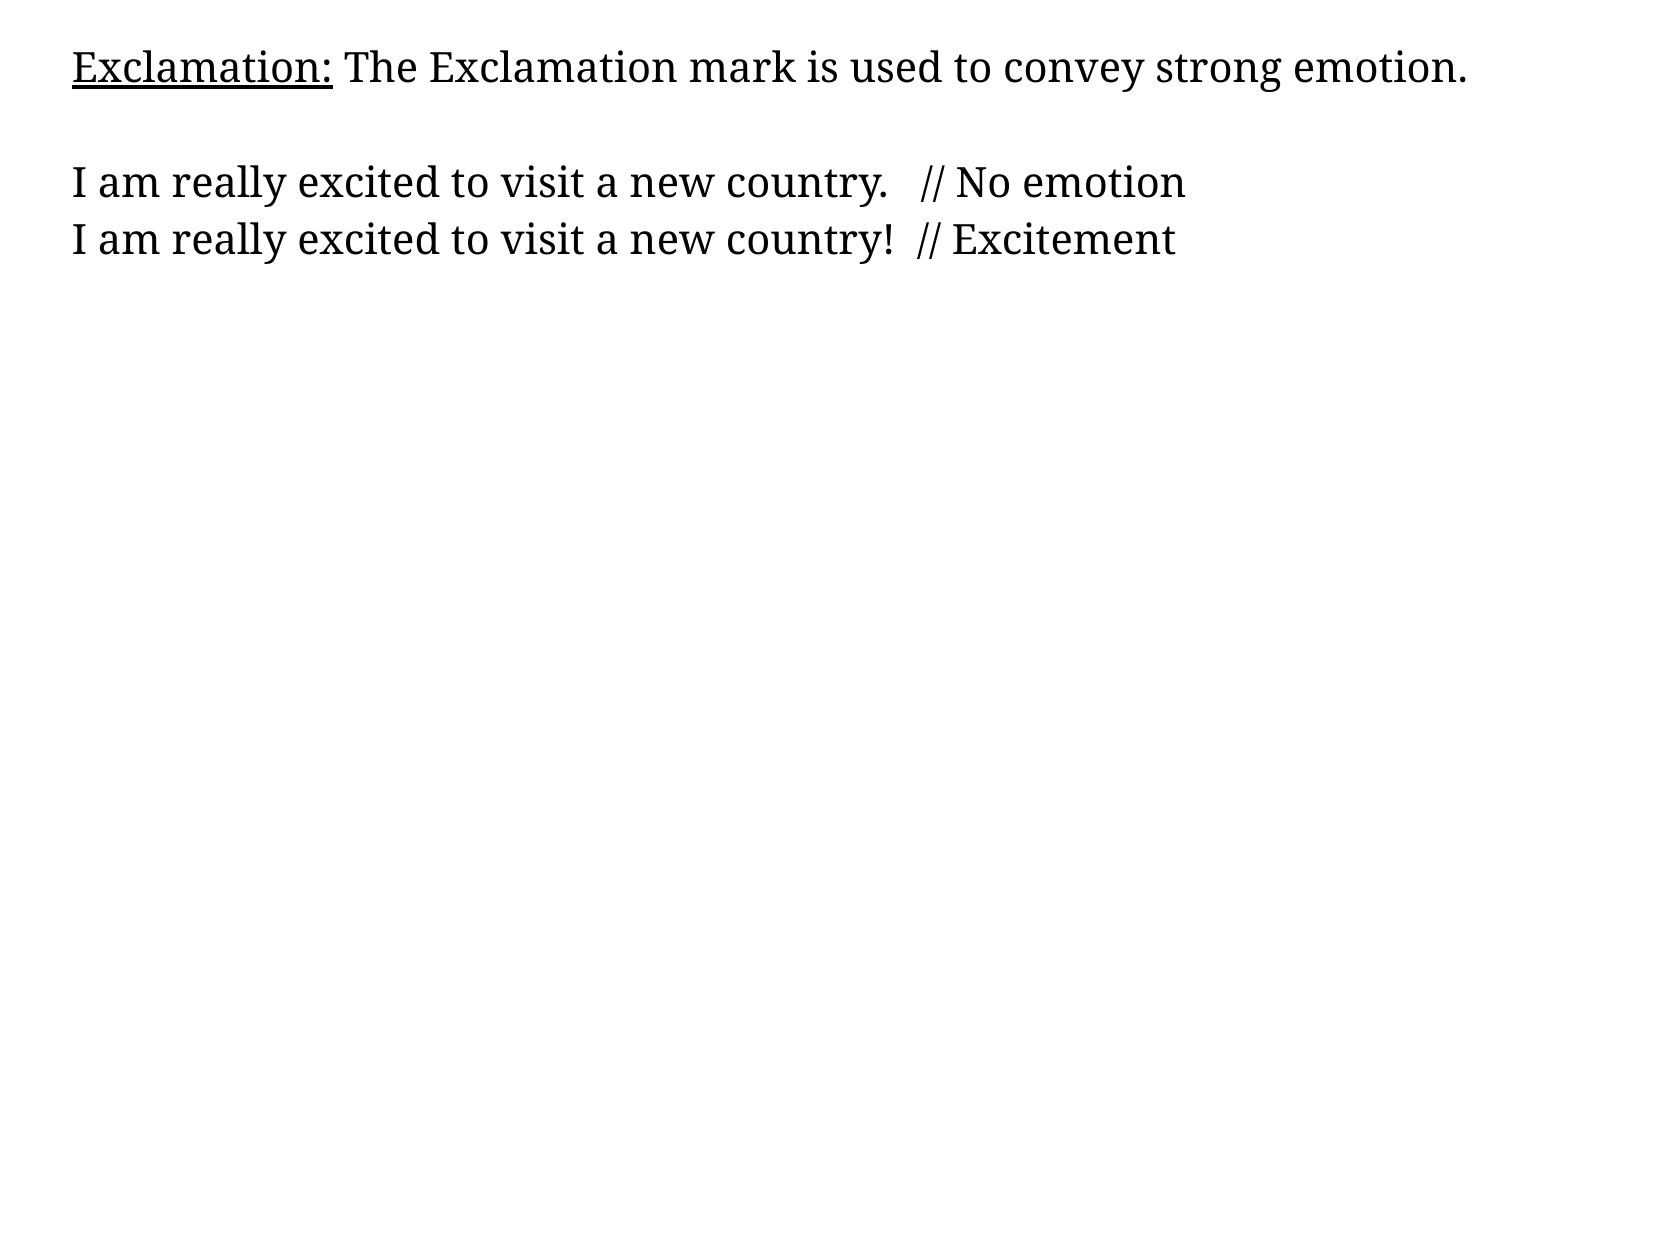

Exclamation: The Exclamation mark is used to convey strong emotion.
I am really excited to visit a new country. // No emotion
I am really excited to visit a new country! // Excitement